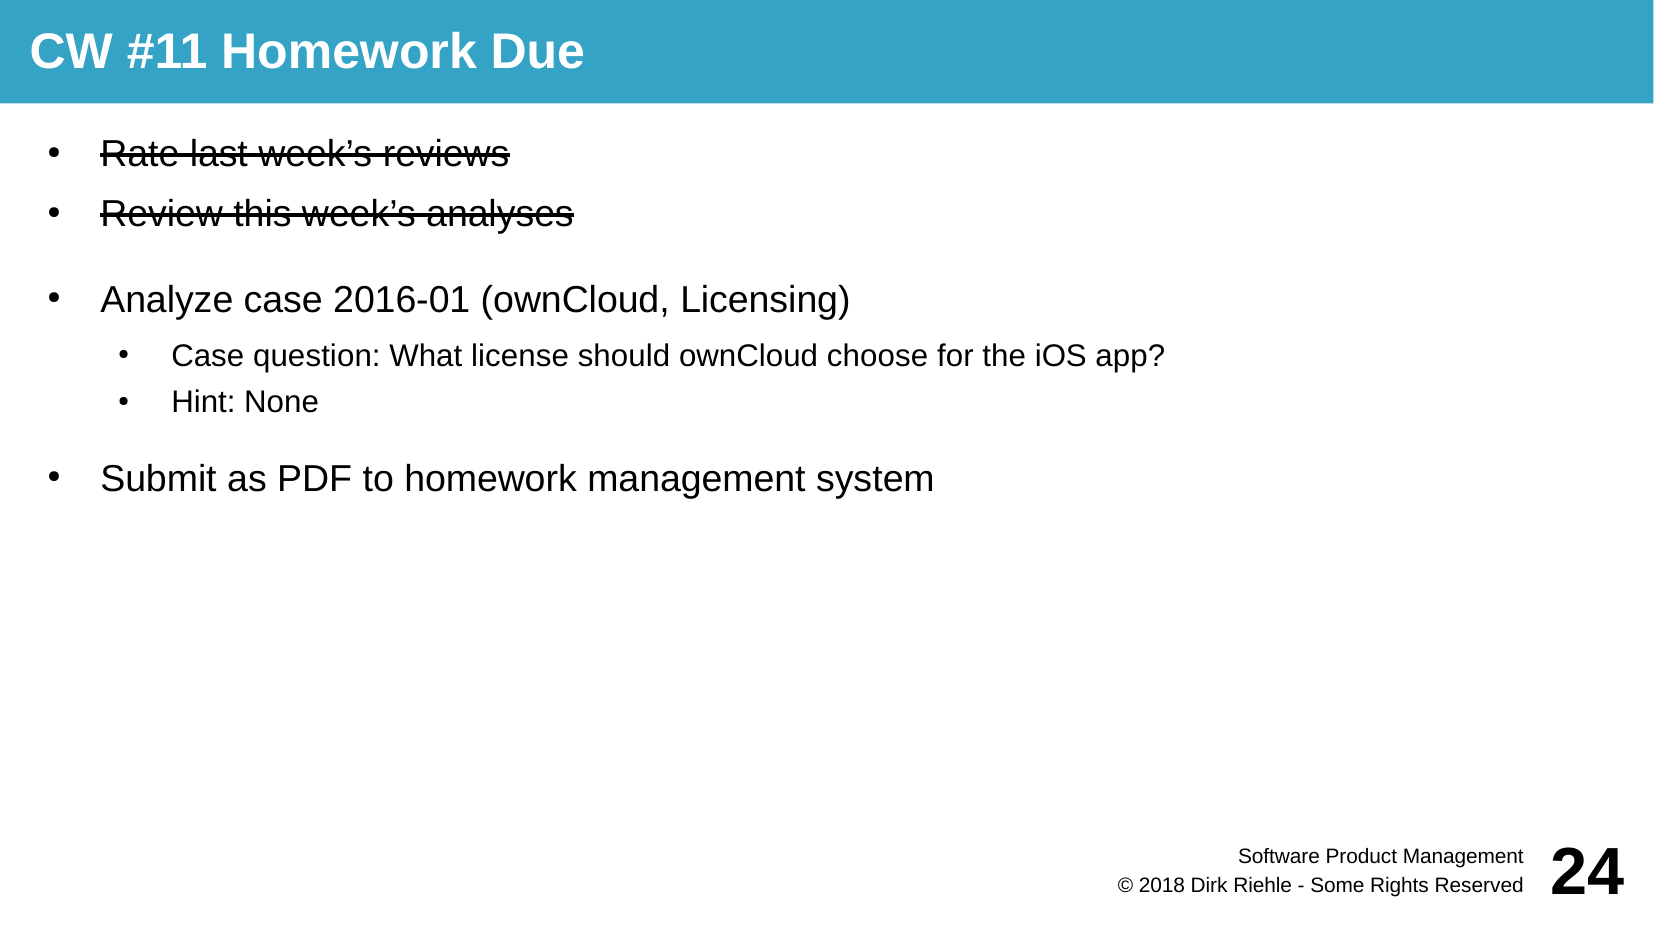

# CW #11 Homework Due
Rate last week’s reviews
Review this week’s analyses
Analyze case 2016-01 (ownCloud, Licensing)
Case question: What license should ownCloud choose for the iOS app?
Hint: None
Submit as PDF to homework management system
Software Product Management
24
© 2018 Dirk Riehle - Some Rights Reserved